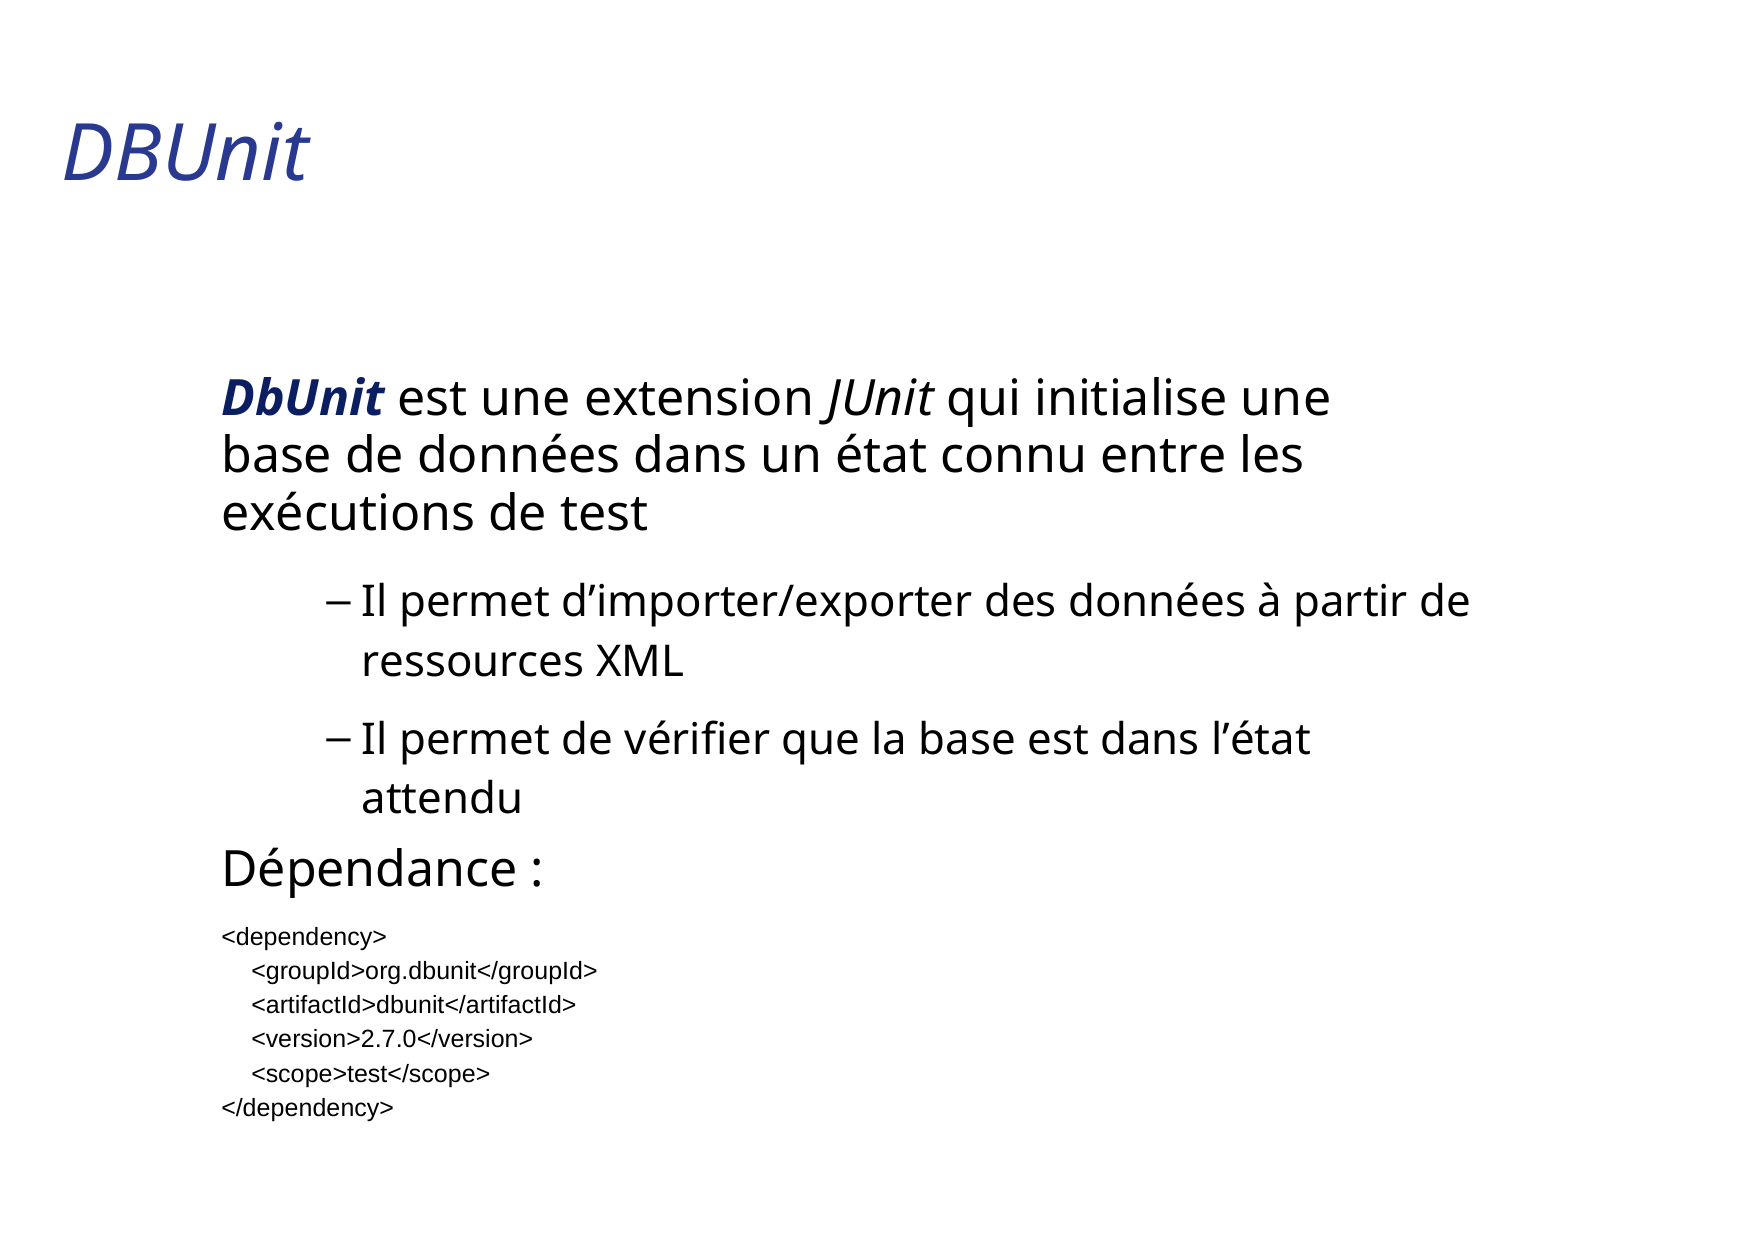

# DBUnit
DbUnit est une extension JUnit qui initialise une base de données dans un état connu entre les exécutions de test
Il permet d’importer/exporter des données à partir de ressources XML
Il permet de vérifier que la base est dans l’état attendu
Dépendance :
<dependency>
<groupId>org.dbunit</groupId>
<artifactId>dbunit</artifactId>
<version>2.7.0</version>
<scope>test</scope>
</dependency>